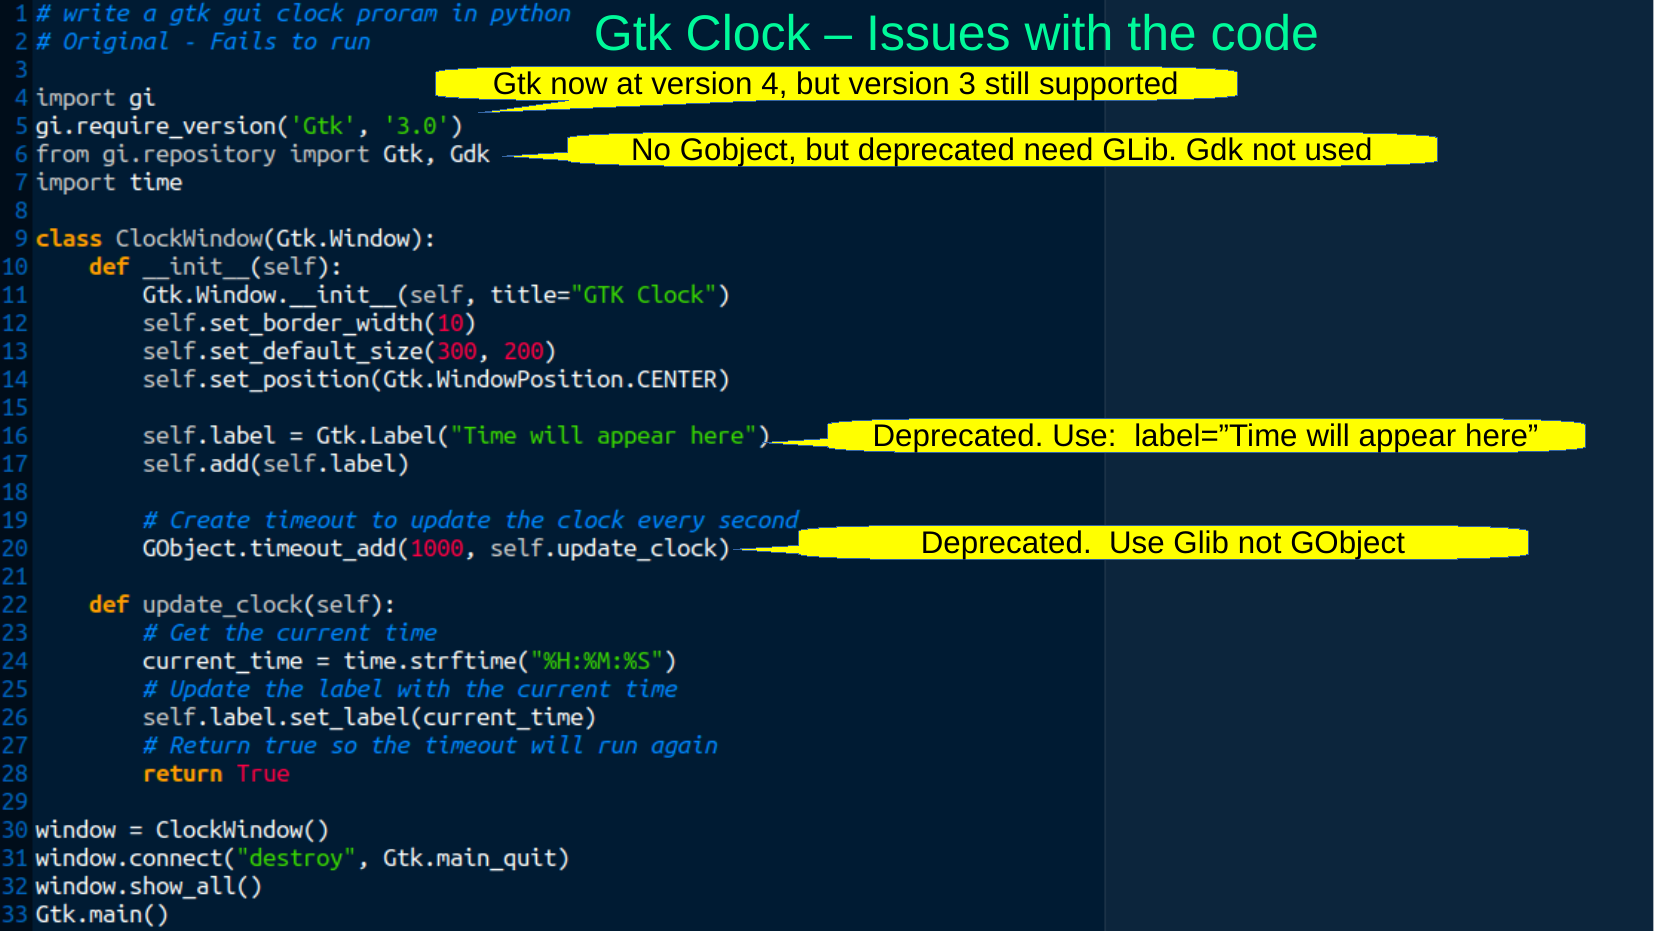

# Gtk Clock – Issues with the code
Gtk now at version 4, but version 3 still supported
No Gobject, but deprecated need GLib. Gdk not used
Deprecated. Use: label=”Time will appear here”
Deprecated. Use Glib not GObject